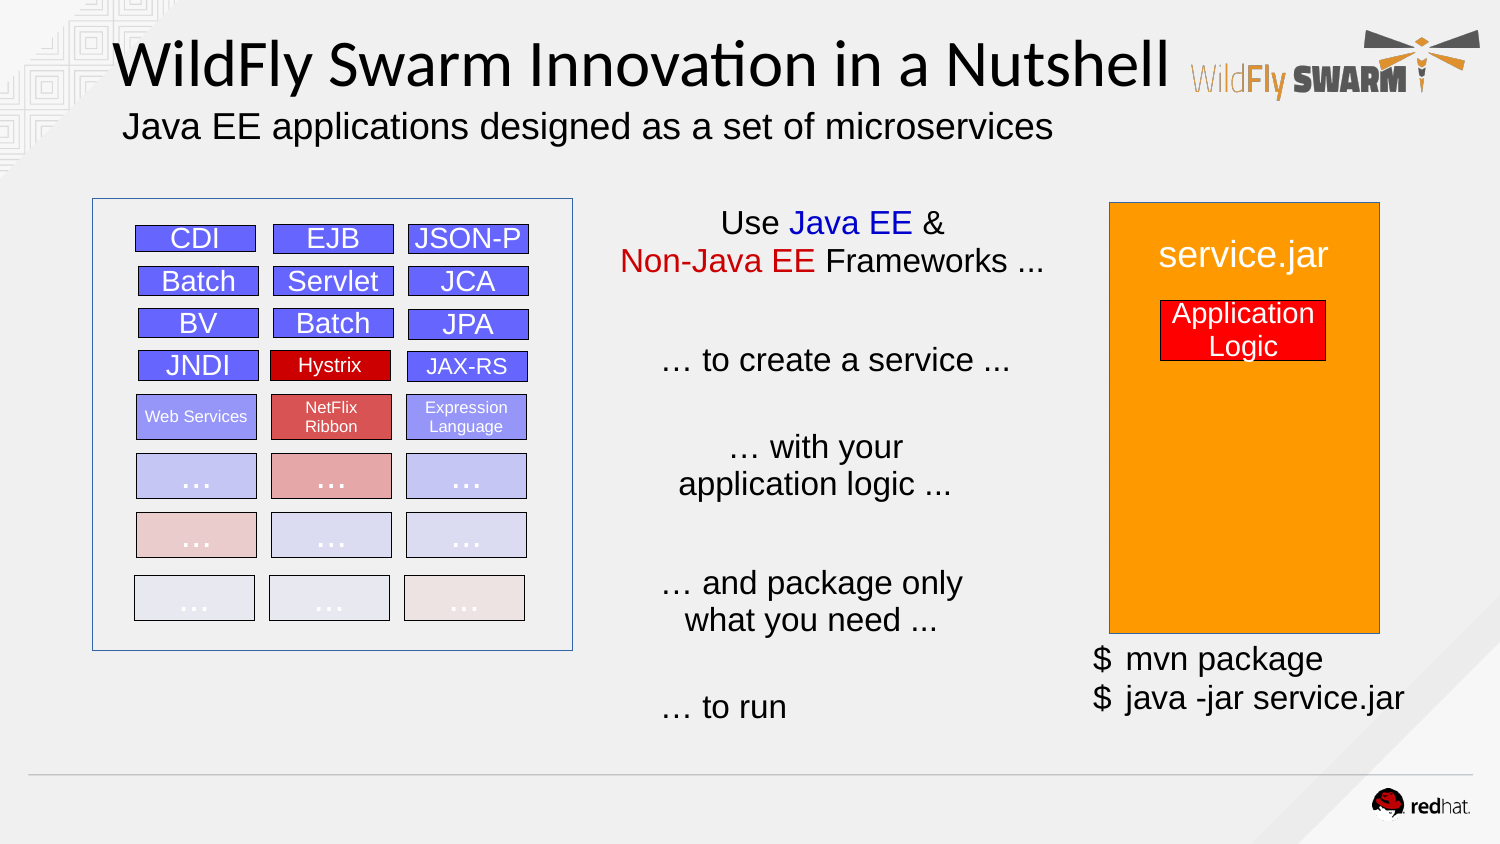

# WildFly Swarm Innovation in a Nutshell
Java EE applications designed as a set of microservices
Use Java EE &
Non-Java EE Frameworks ...
EJB
JSON-P
Batch
Servlet
JCA
BV
Batch
JNDI
Web Services
NetFlix
Ribbon
Expression
Language
...
...
...
...
...
...
...
...
...
service.jar
CDI
Application
Logic
JPA
… to create a service ...
Hystrix
JAX-RS
… with your
application logic ...
… and package only
what you need ...
$
mvn package
$
java -jar service.jar
… to run